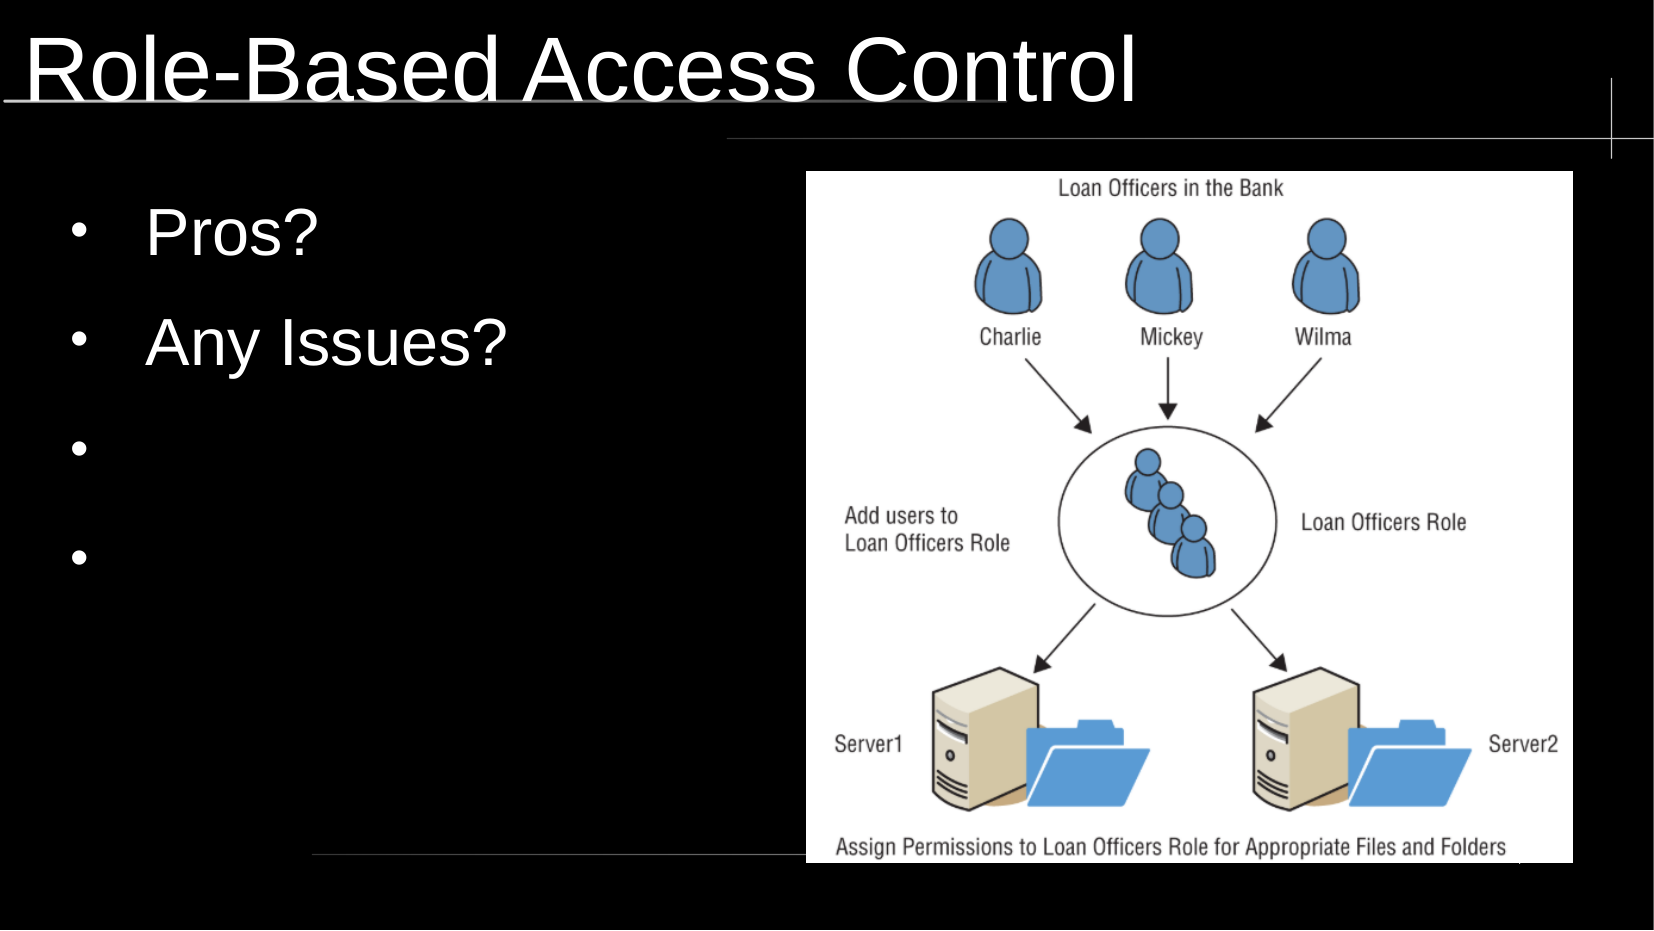

# Role-Based Access Control
Pros?
Any Issues?